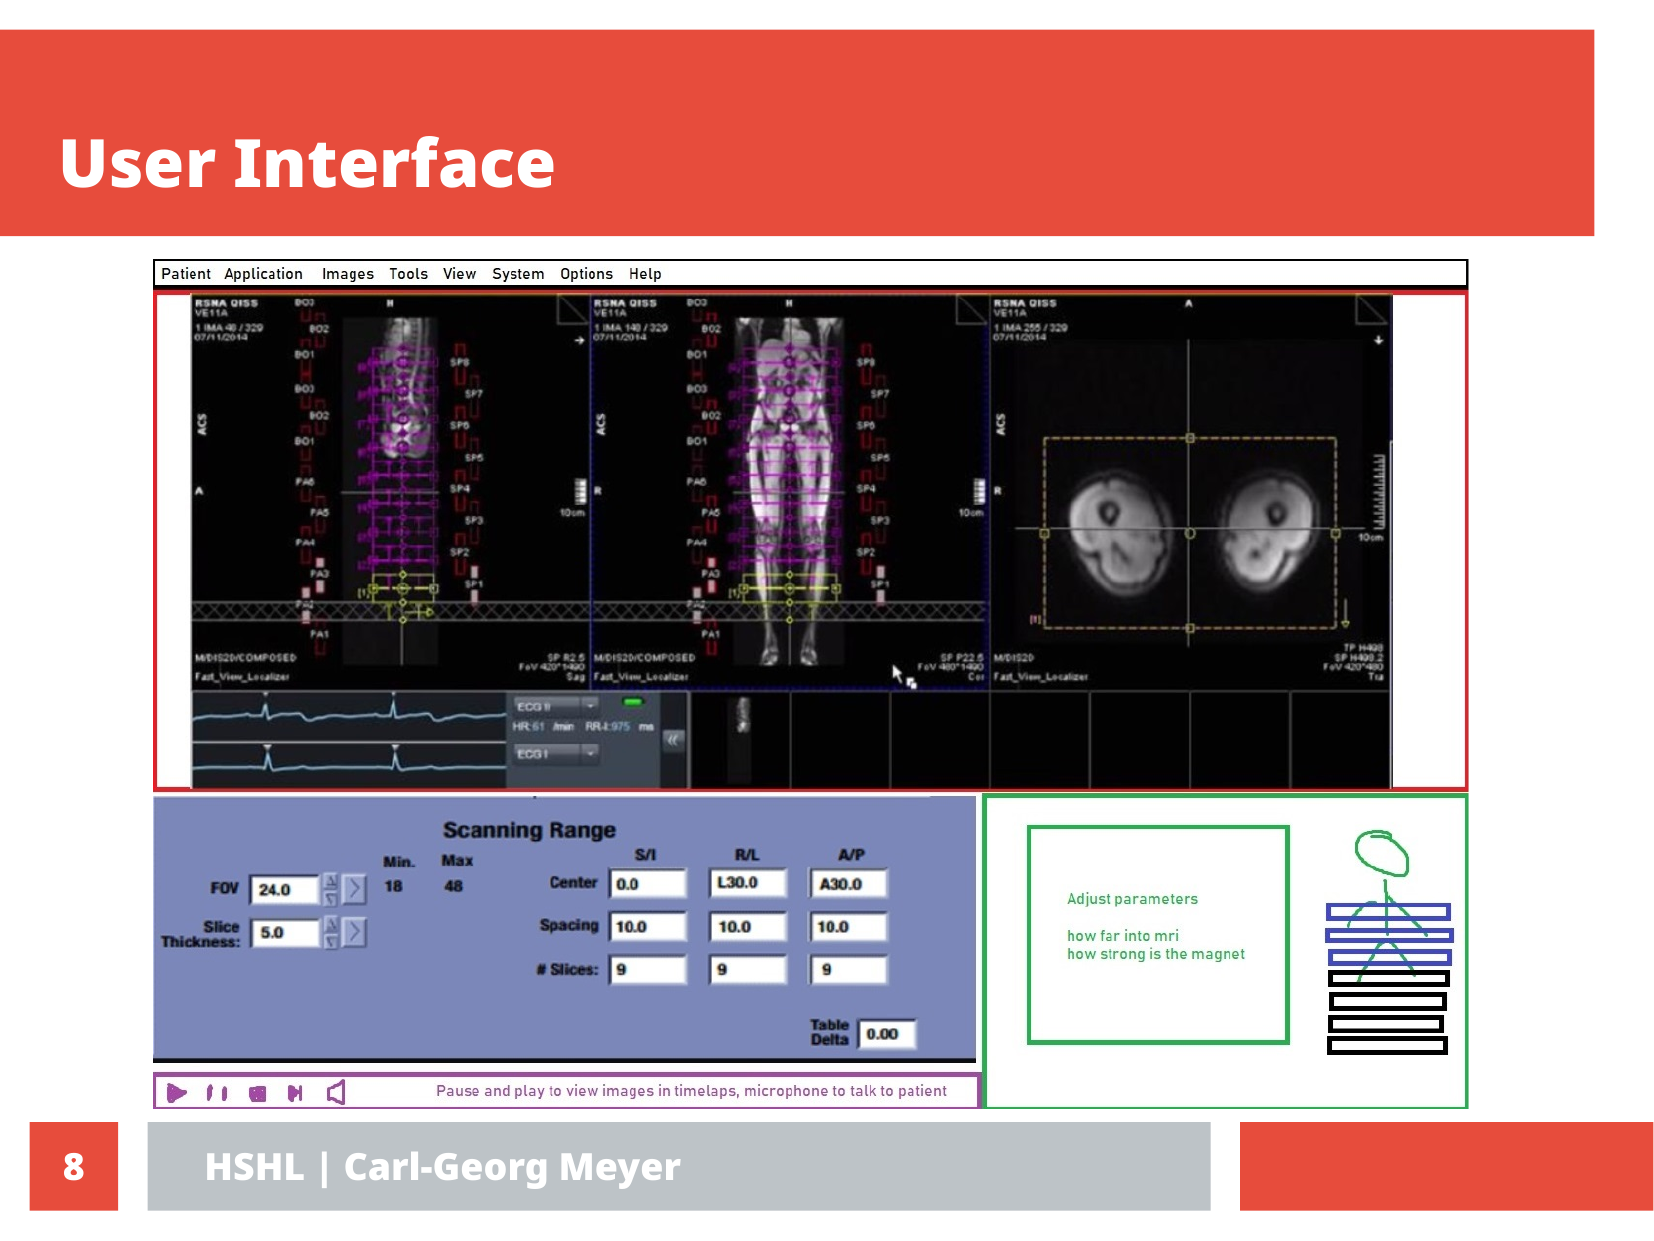

# User Interface
8
HSHL | Carl-Georg Meyer